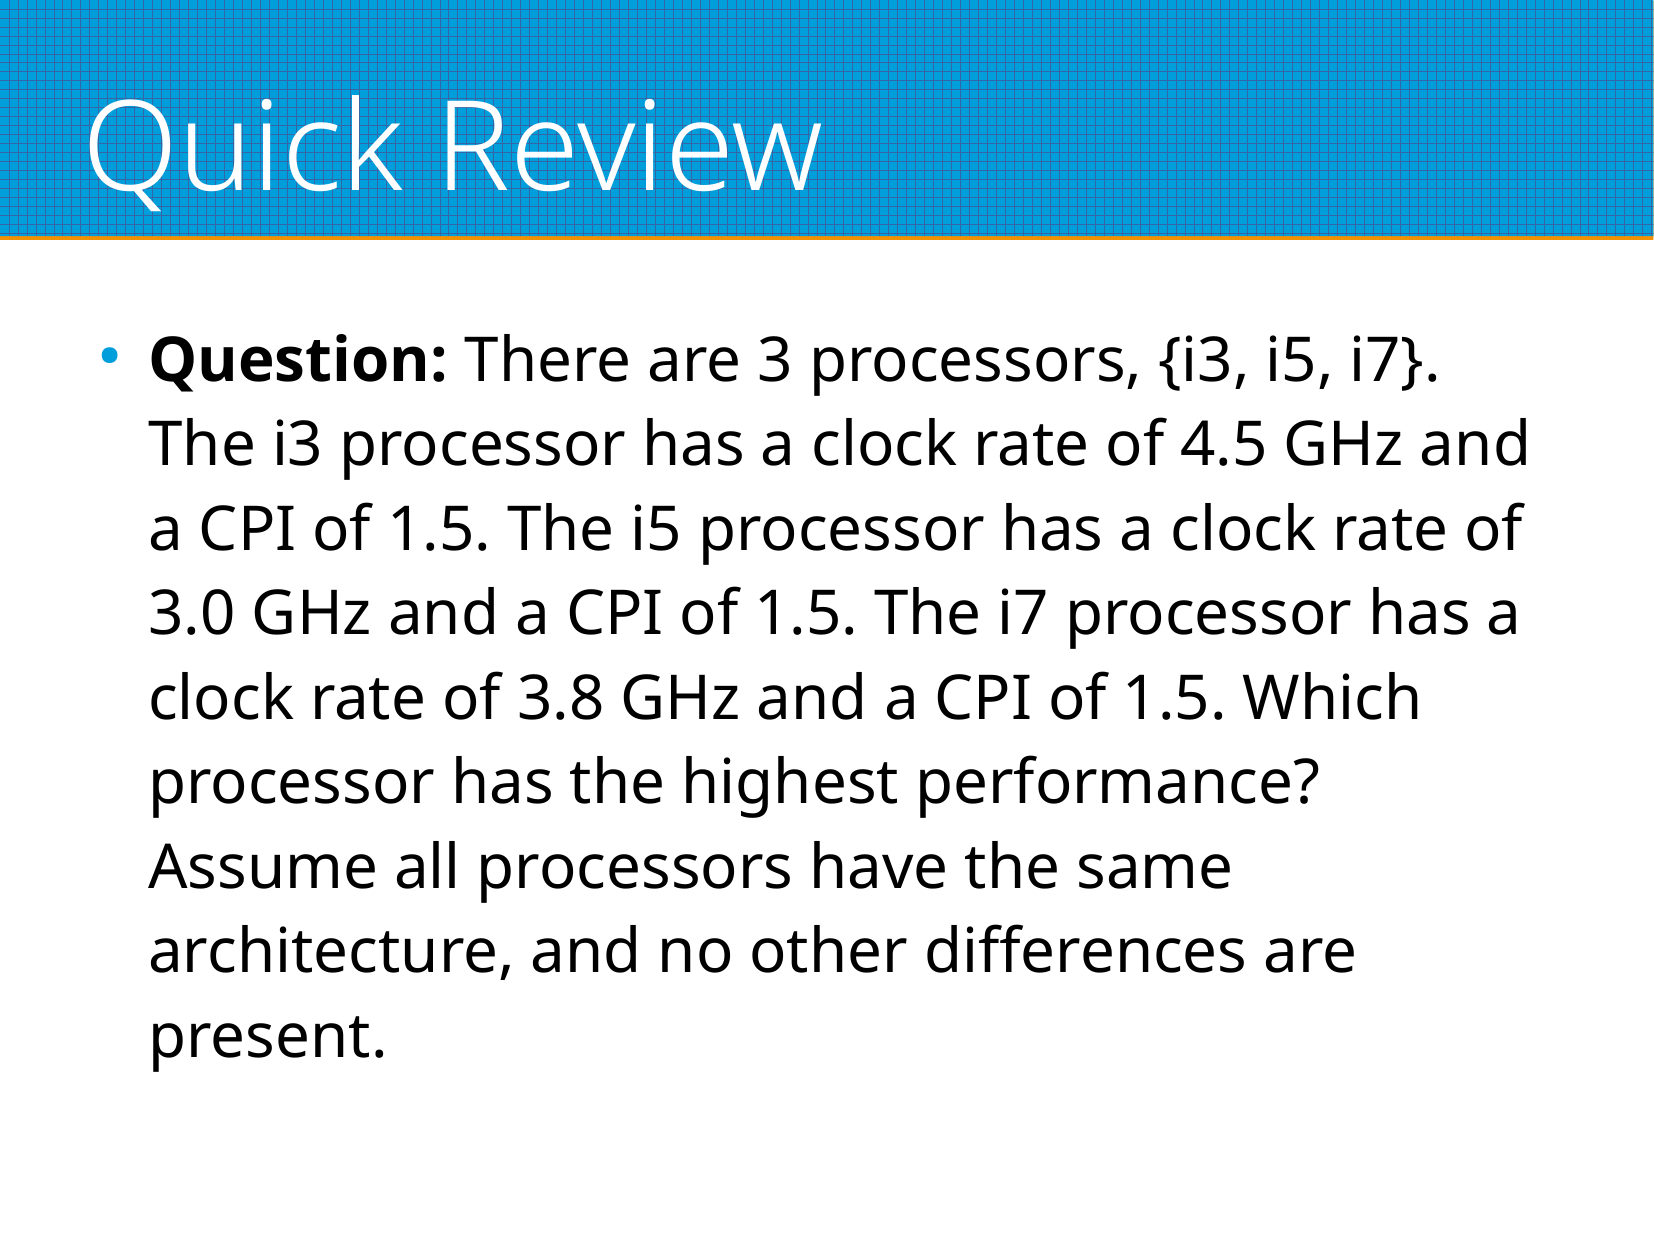

# Quick Review
Question: There are 3 processors, {i3, i5, i7}. The i3 processor has a clock rate of 4.5 GHz and a CPI of 1.5. The i5 processor has a clock rate of 3.0 GHz and a CPI of 1.5. The i7 processor has a clock rate of 3.8 GHz and a CPI of 1.5. Which processor has the highest performance? Assume all processors have the same architecture, and no other differences are present.